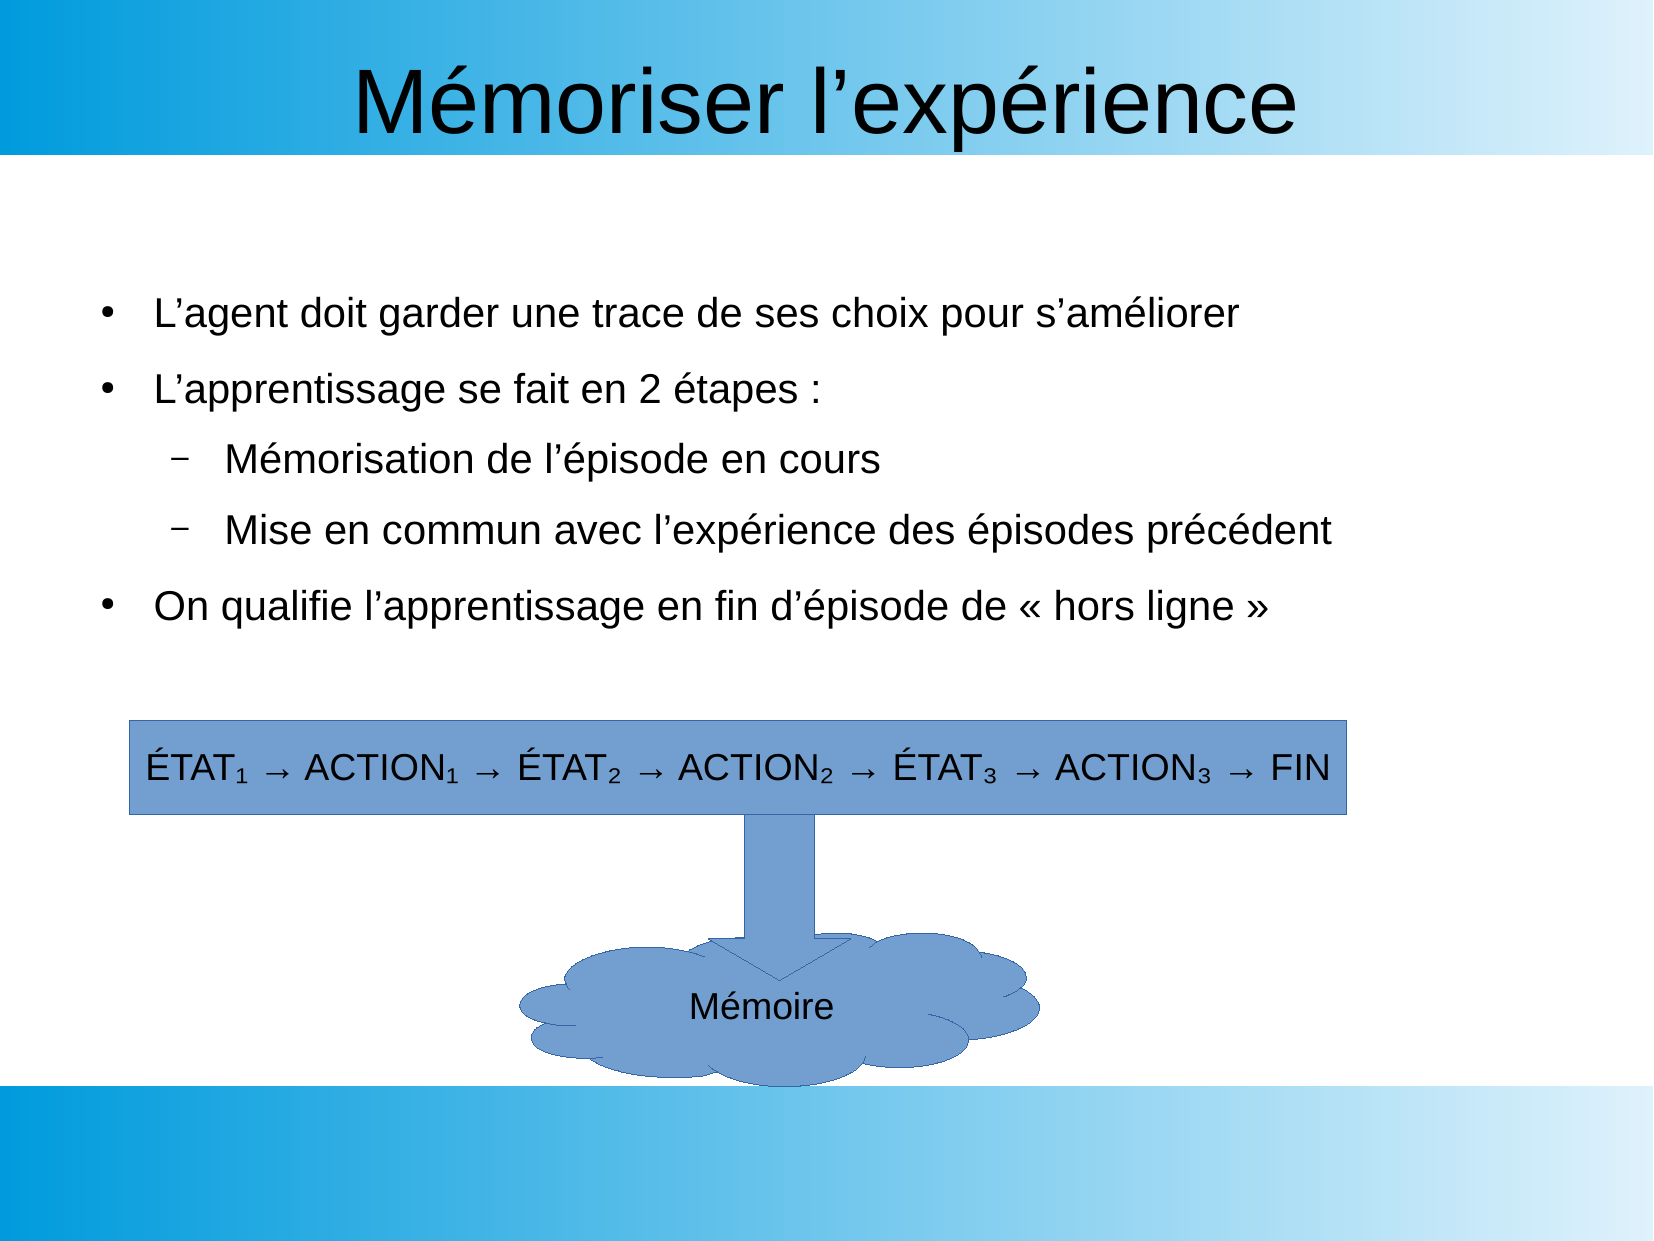

# Mémoriser l’expérience
L’agent doit garder une trace de ses choix pour s’améliorer
L’apprentissage se fait en 2 étapes :
Mémorisation de l’épisode en cours
Mise en commun avec l’expérience des épisodes précédent
On qualifie l’apprentissage en fin d’épisode de « hors ligne »
ÉTAT₁ → ACTION₁ → ÉTAT₂ → ACTION₂ → ÉTAT₃ → ACTION₃ → FIN
Mémoire